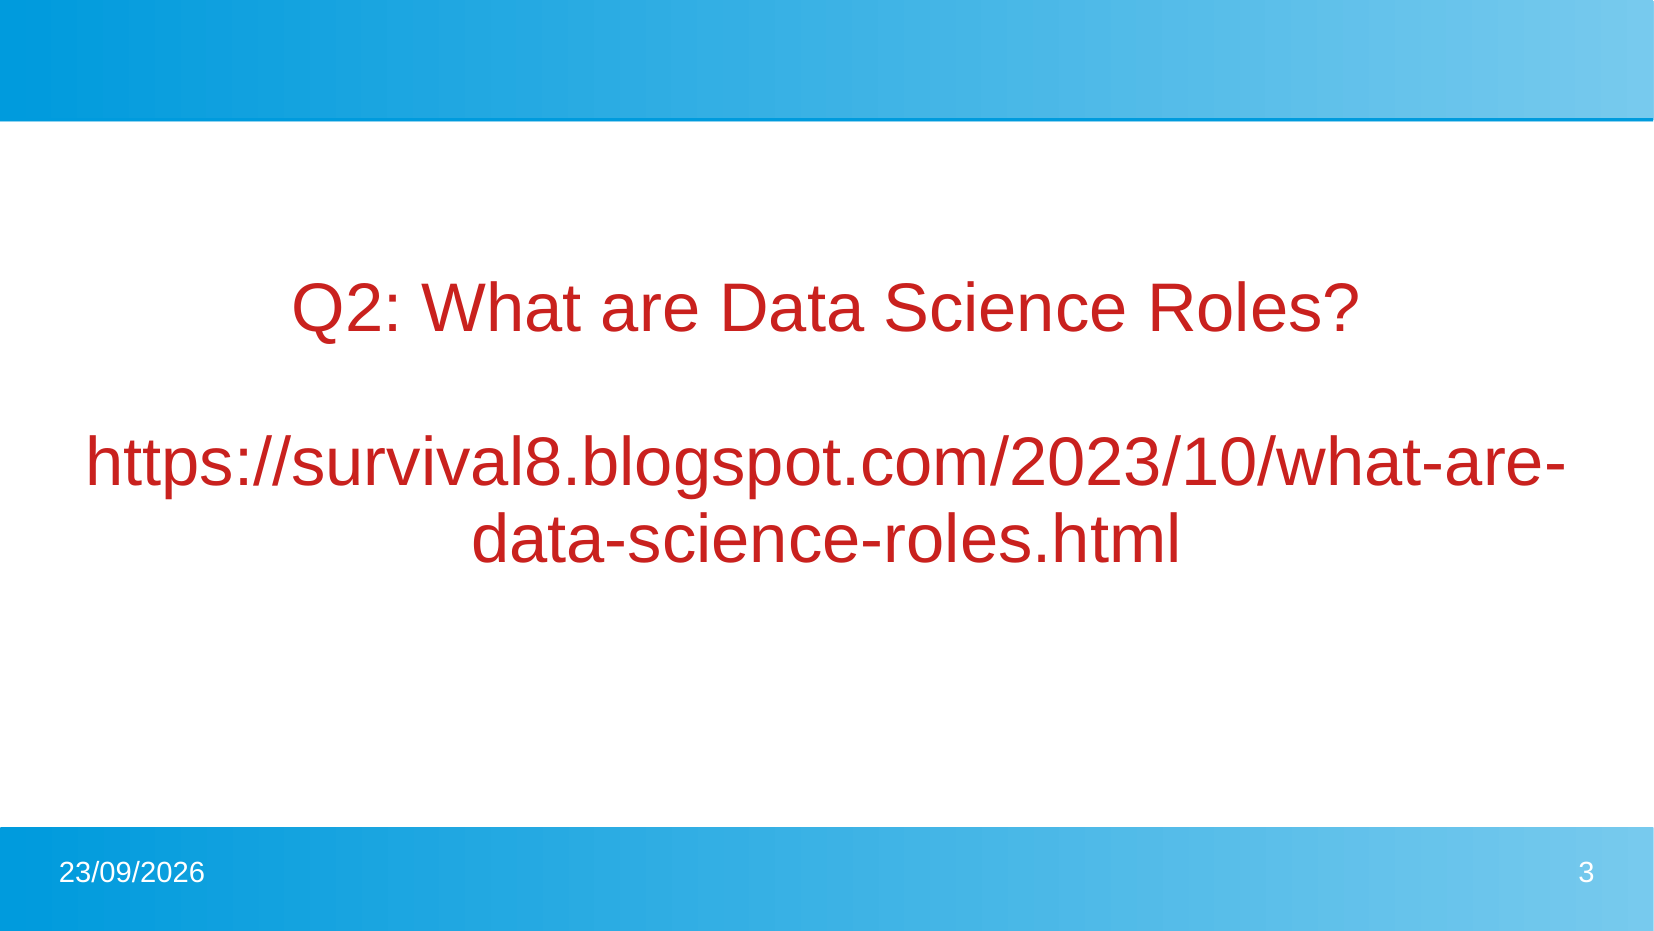

# Q2: What are Data Science Roles? https://survival8.blogspot.com/2023/10/what-are-data-science-roles.html
3